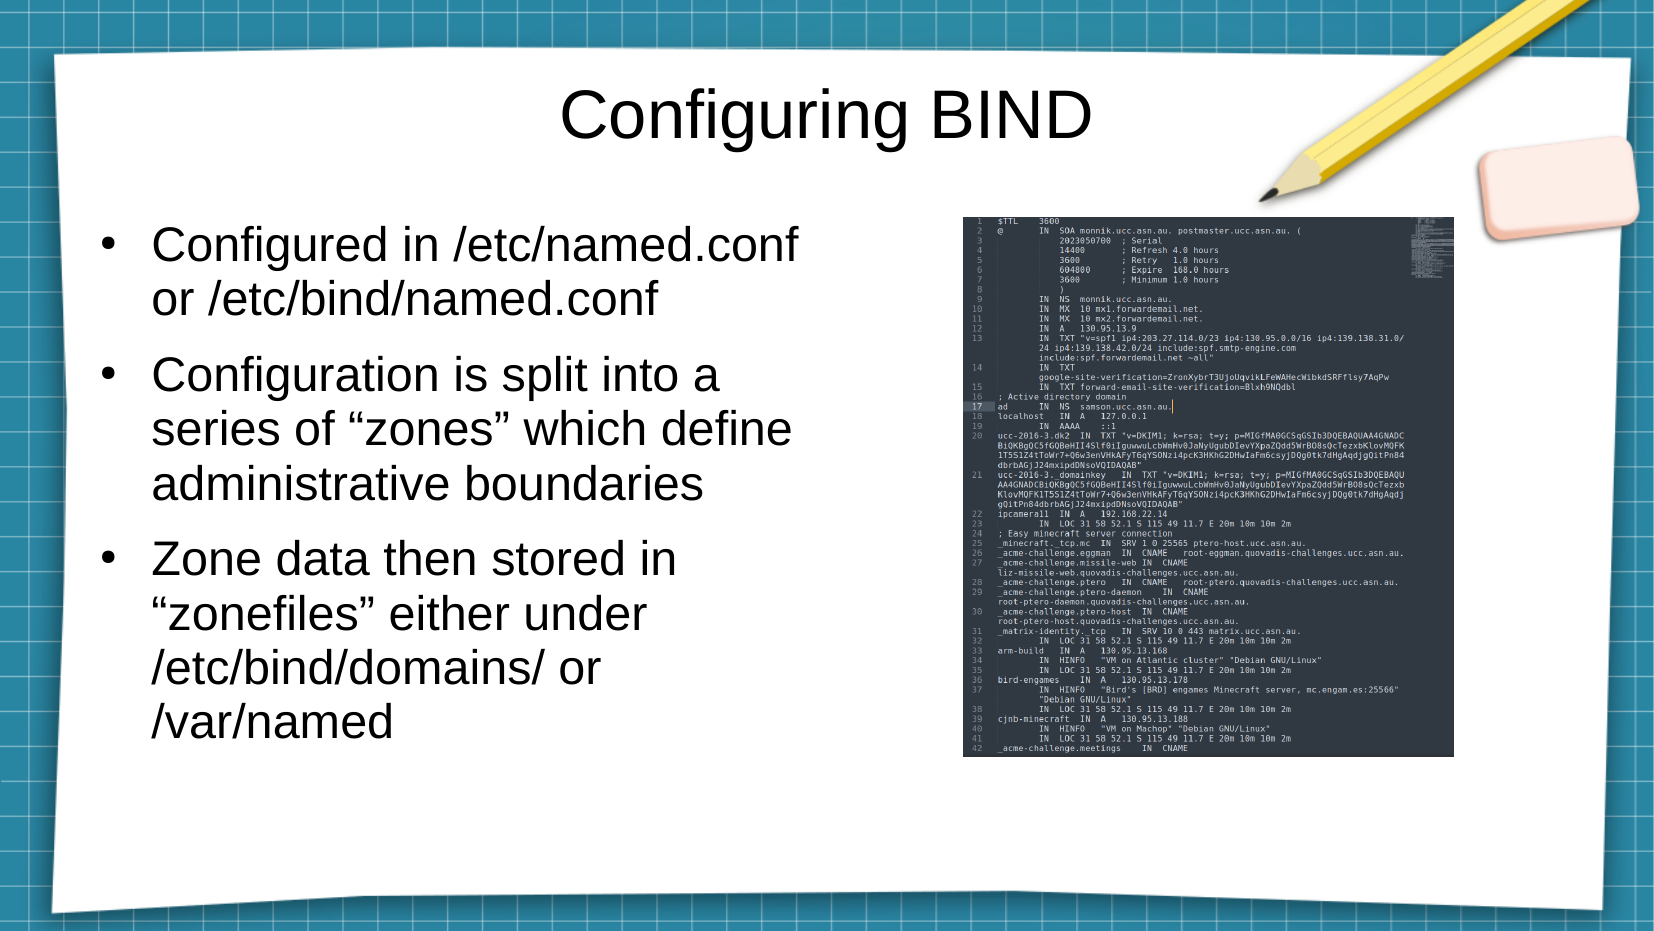

# Configuring BIND
Configured in /etc/named.conf or /etc/bind/named.conf
Configuration is split into a series of “zones” which define administrative boundaries
Zone data then stored in “zonefiles” either under /etc/bind/domains/ or /var/named